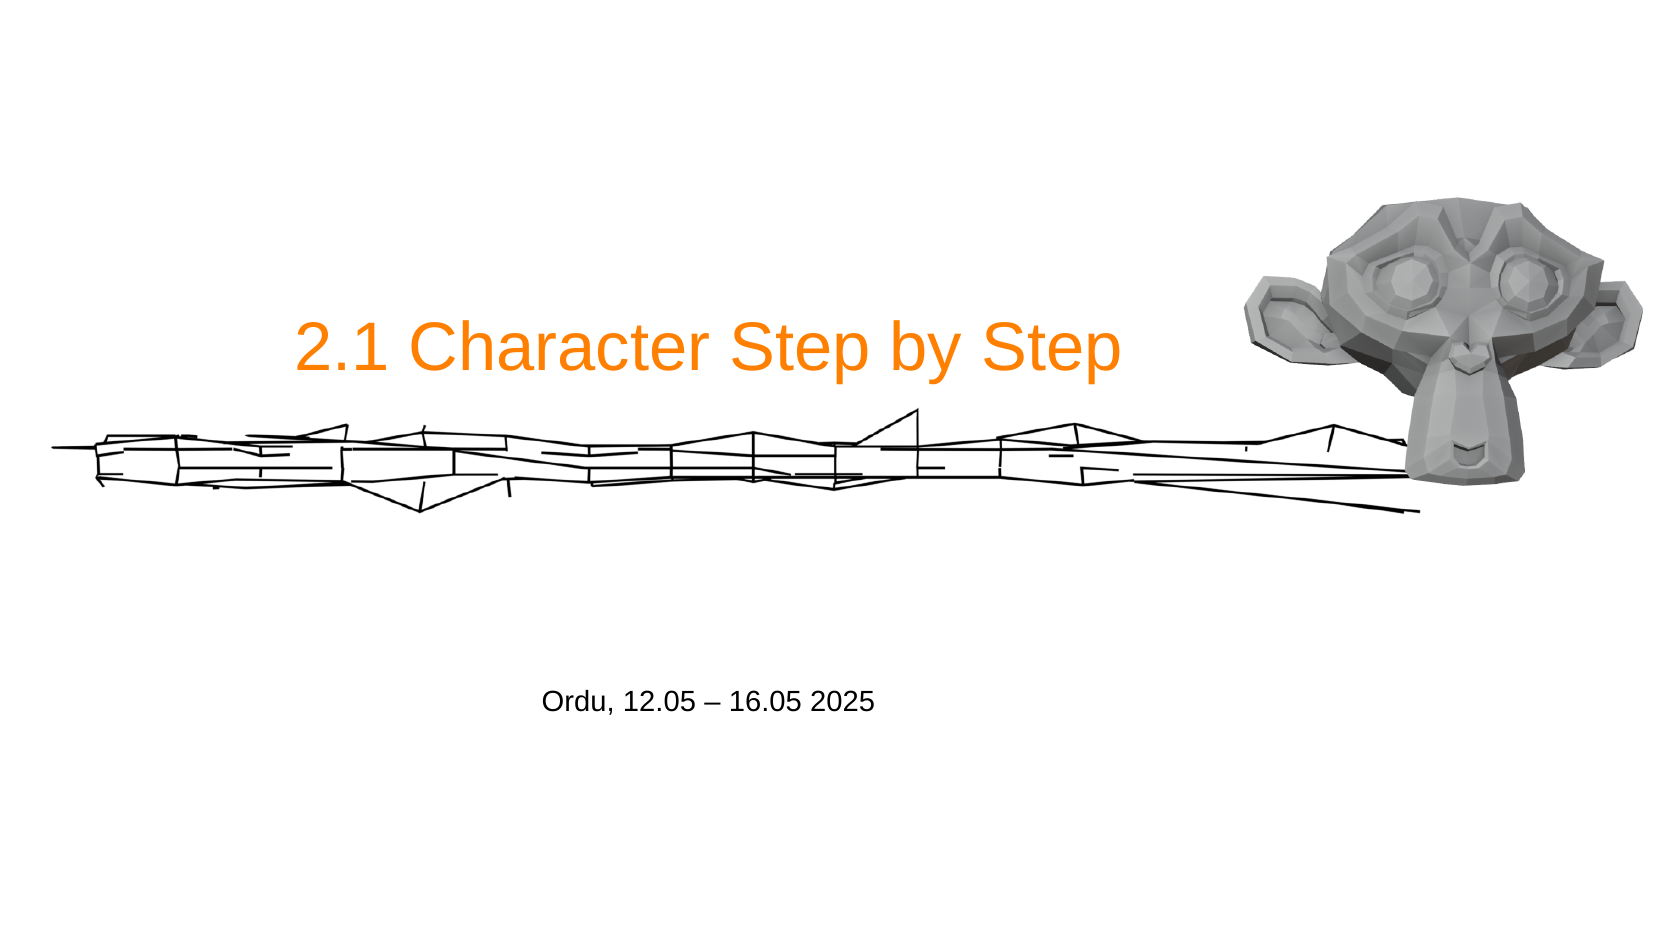

# 2.1 Character Step by Step
Ordu, 12.05 – 16.05 2025